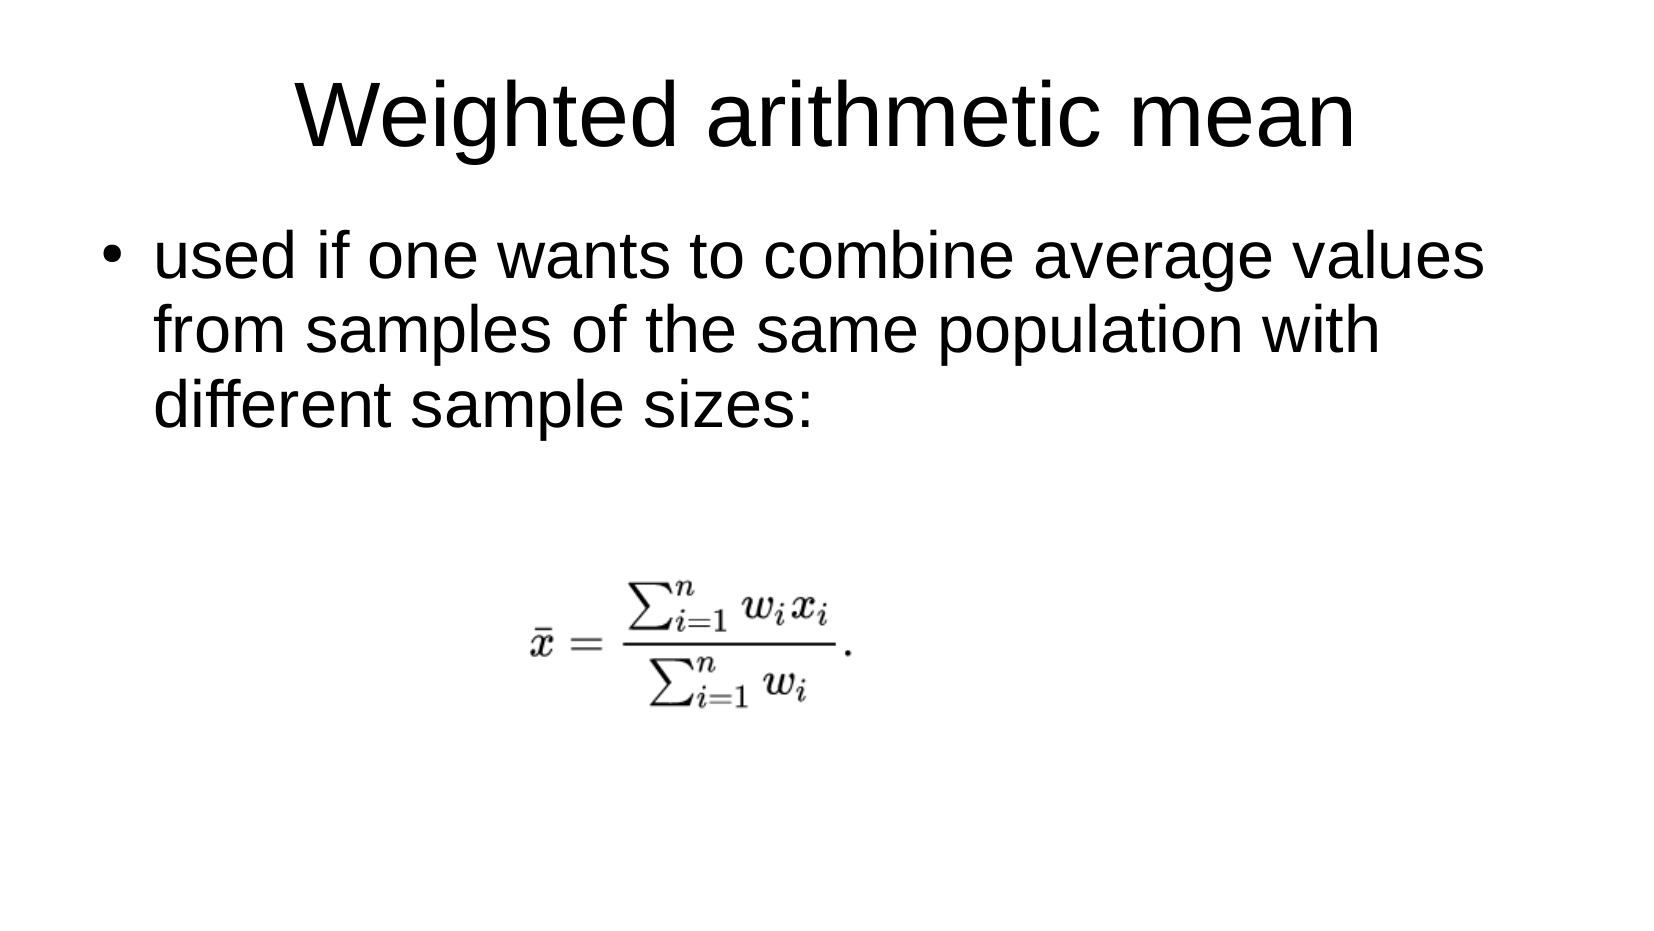

# Weighted arithmetic mean
used if one wants to combine average values from samples of the same population with different sample sizes: